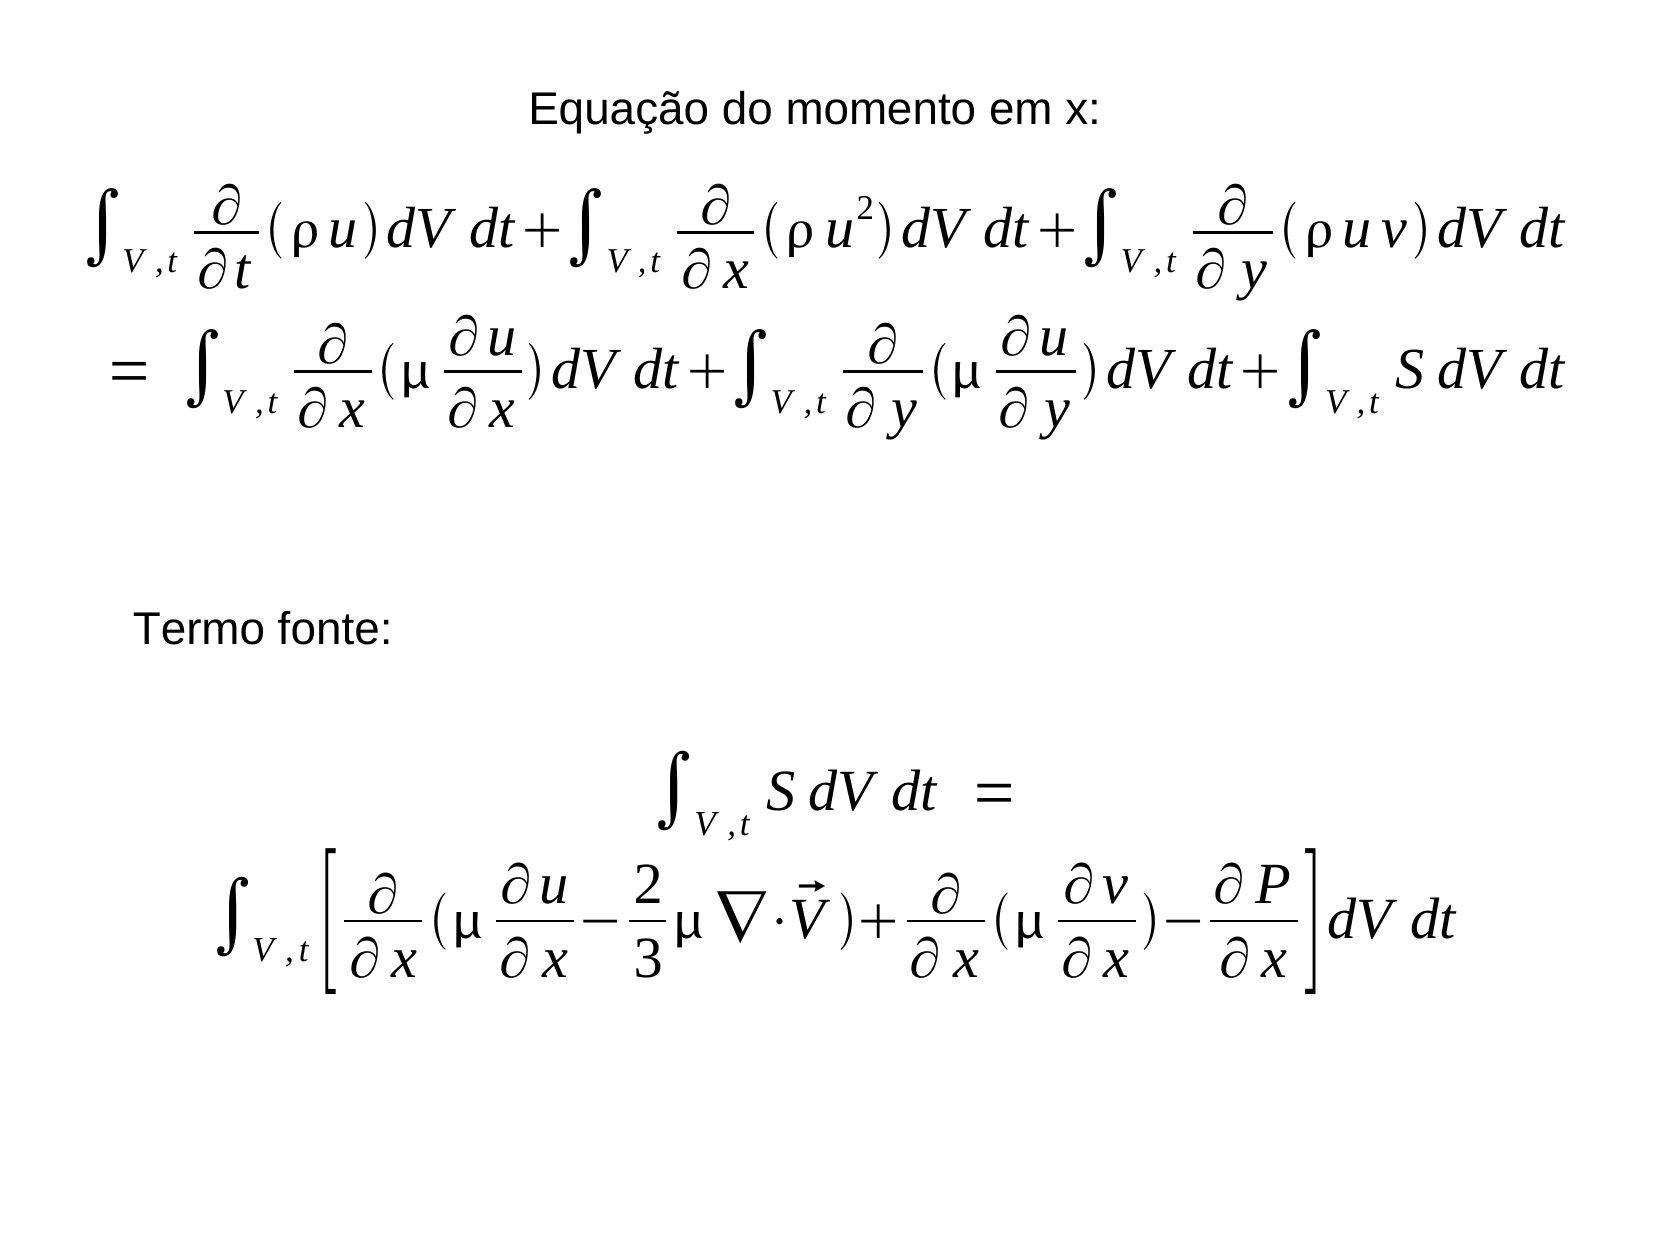

Equação do momento em x:
Termo fonte: